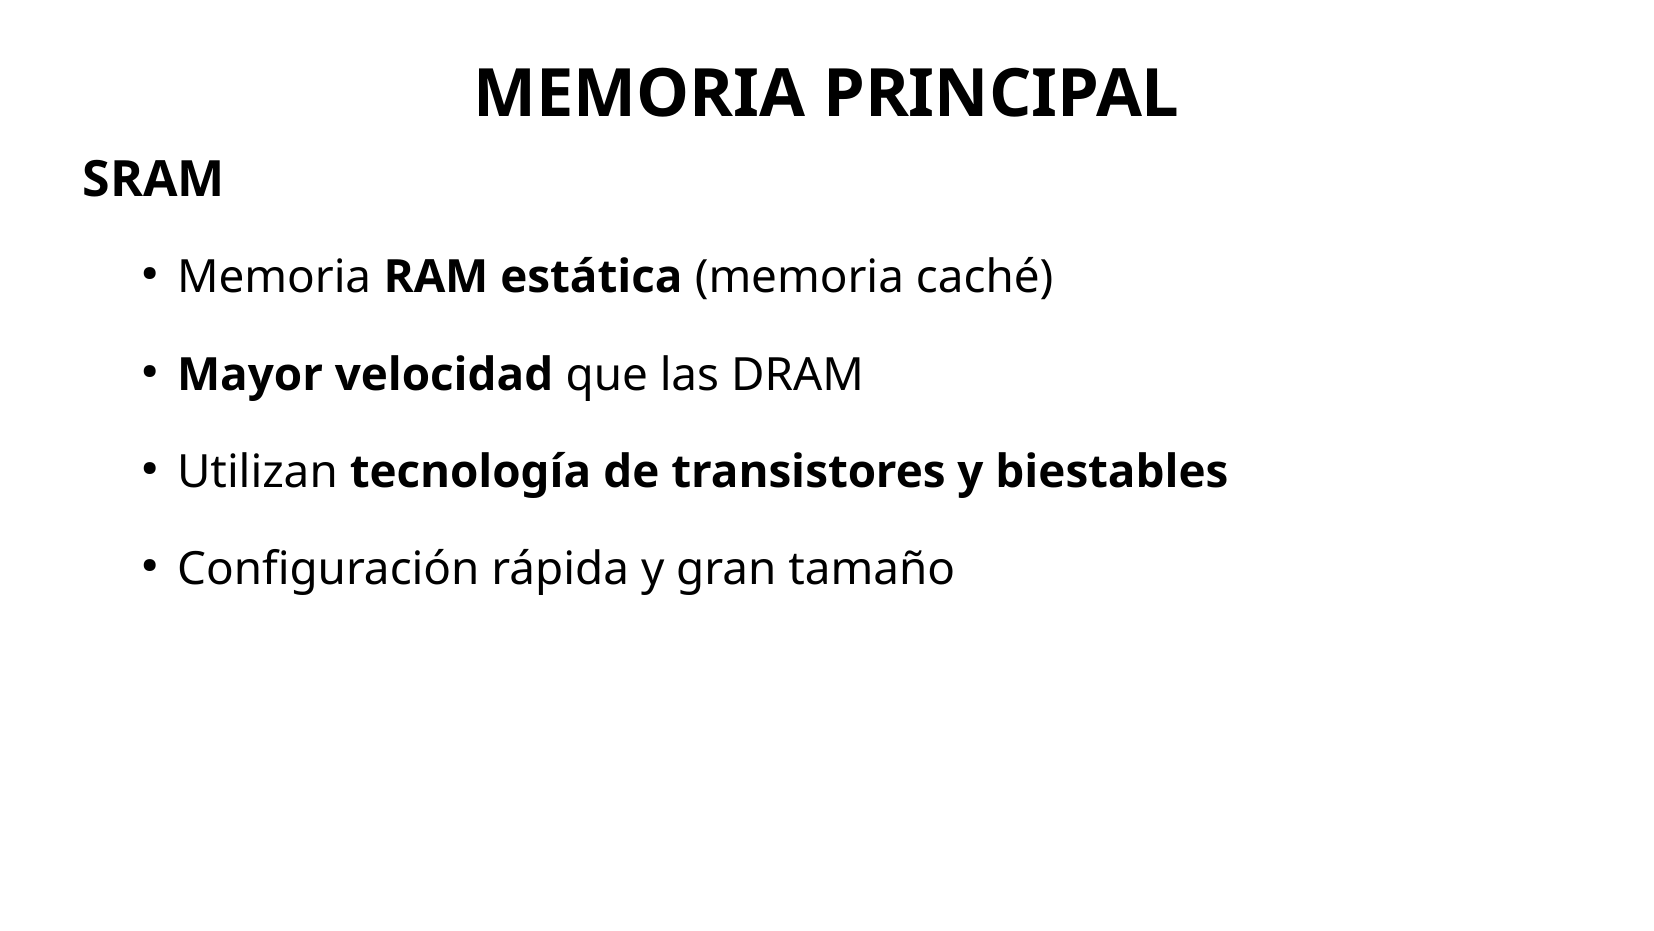

# MEMORIA PRINCIPAL
SRAM
Memoria RAM estática (memoria caché)
Mayor velocidad que las DRAM
Utilizan tecnología de transistores y biestables
Configuración rápida y gran tamaño